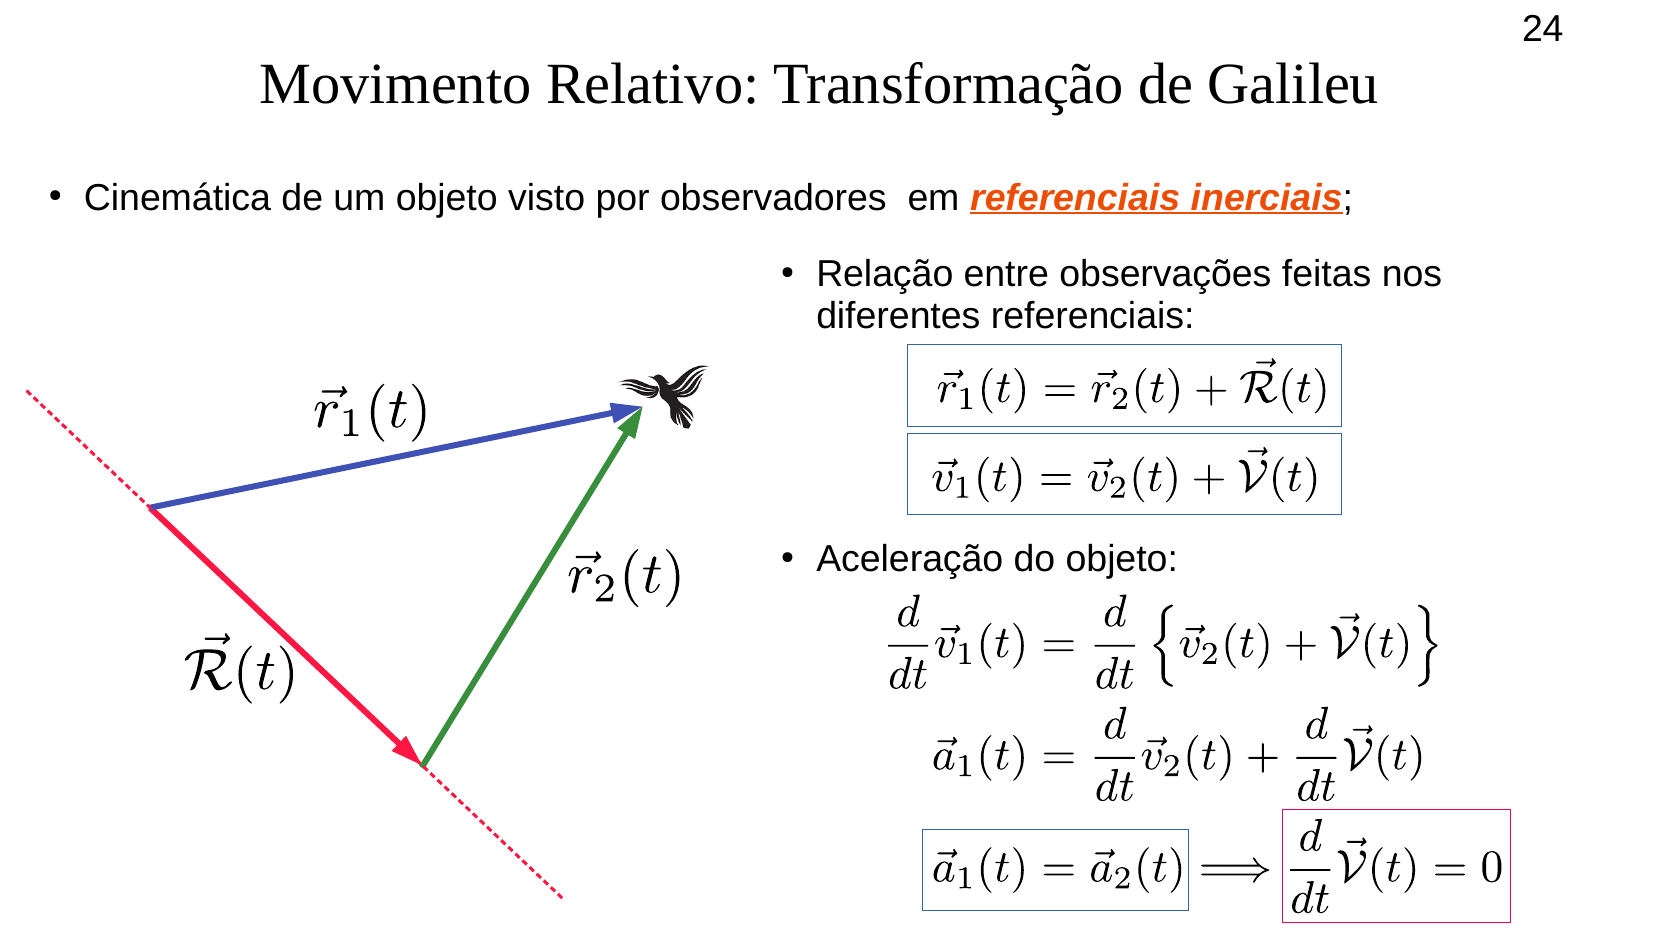

Movimento Relativo: Transformação de Galileu
Cinemática de um objeto visto por observadores em referenciais inerciais;
Relação entre observações feitas nos
diferentes referenciais:
Aceleração do objeto: